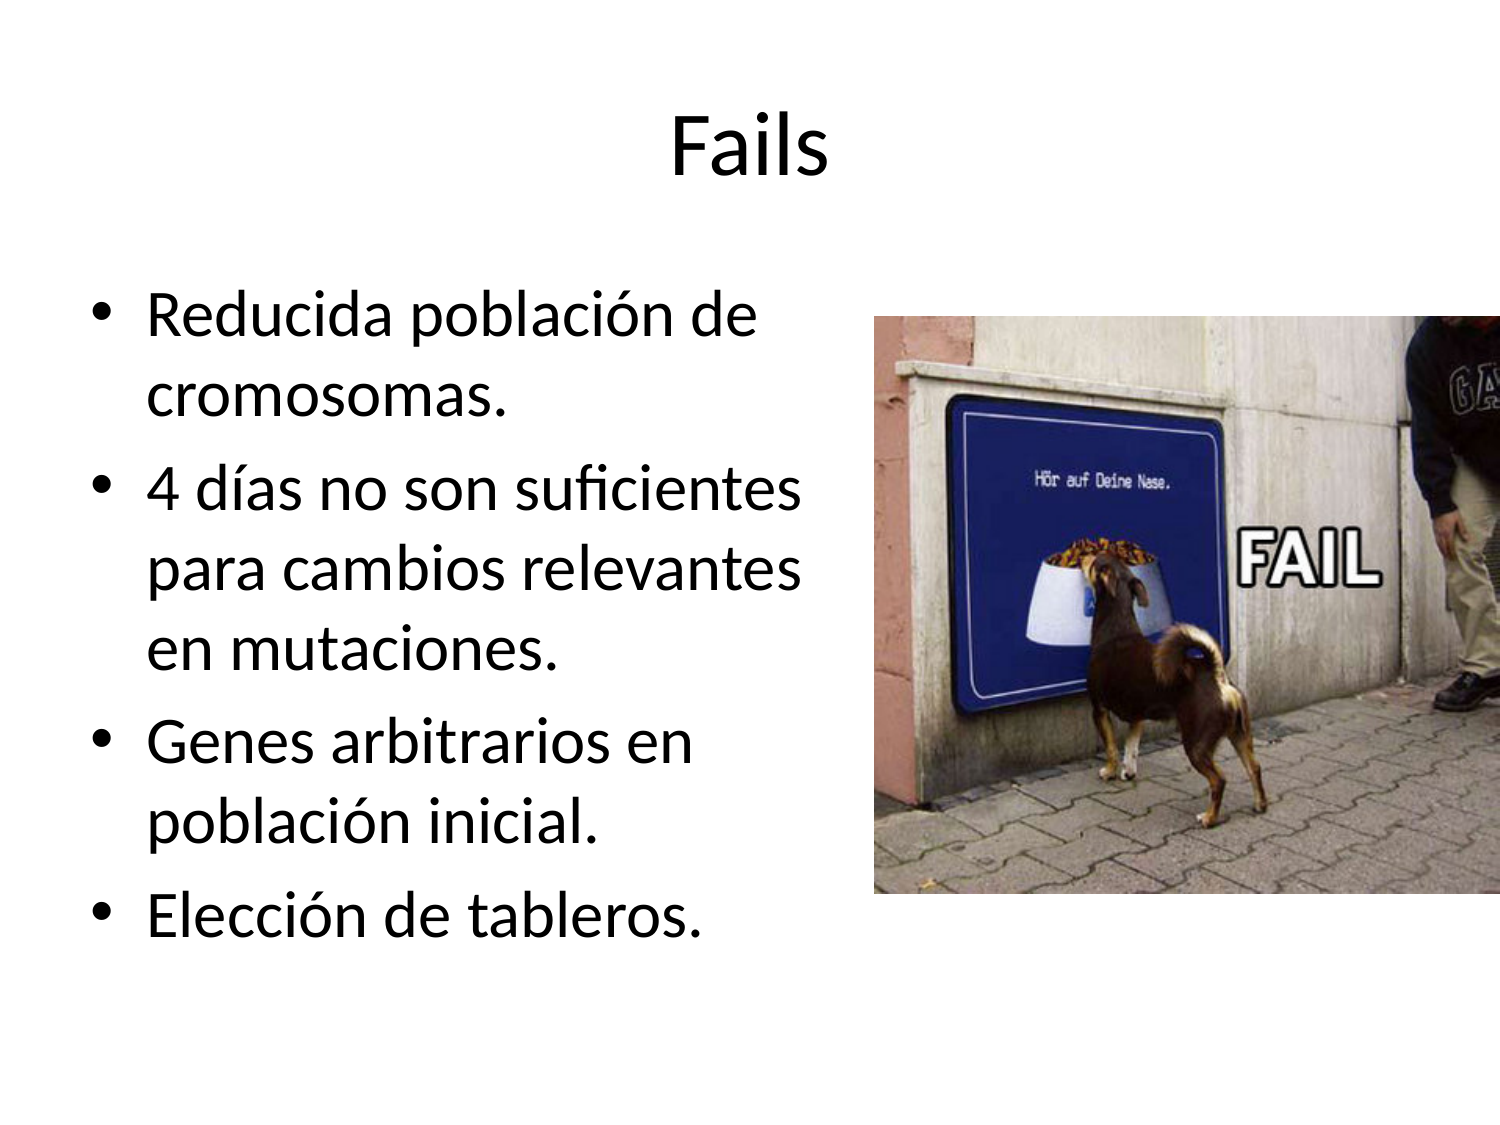

# Fails
Reducida población de cromosomas.
4 días no son suficientes para cambios relevantes en mutaciones.
Genes arbitrarios en población inicial.
Elección de tableros.